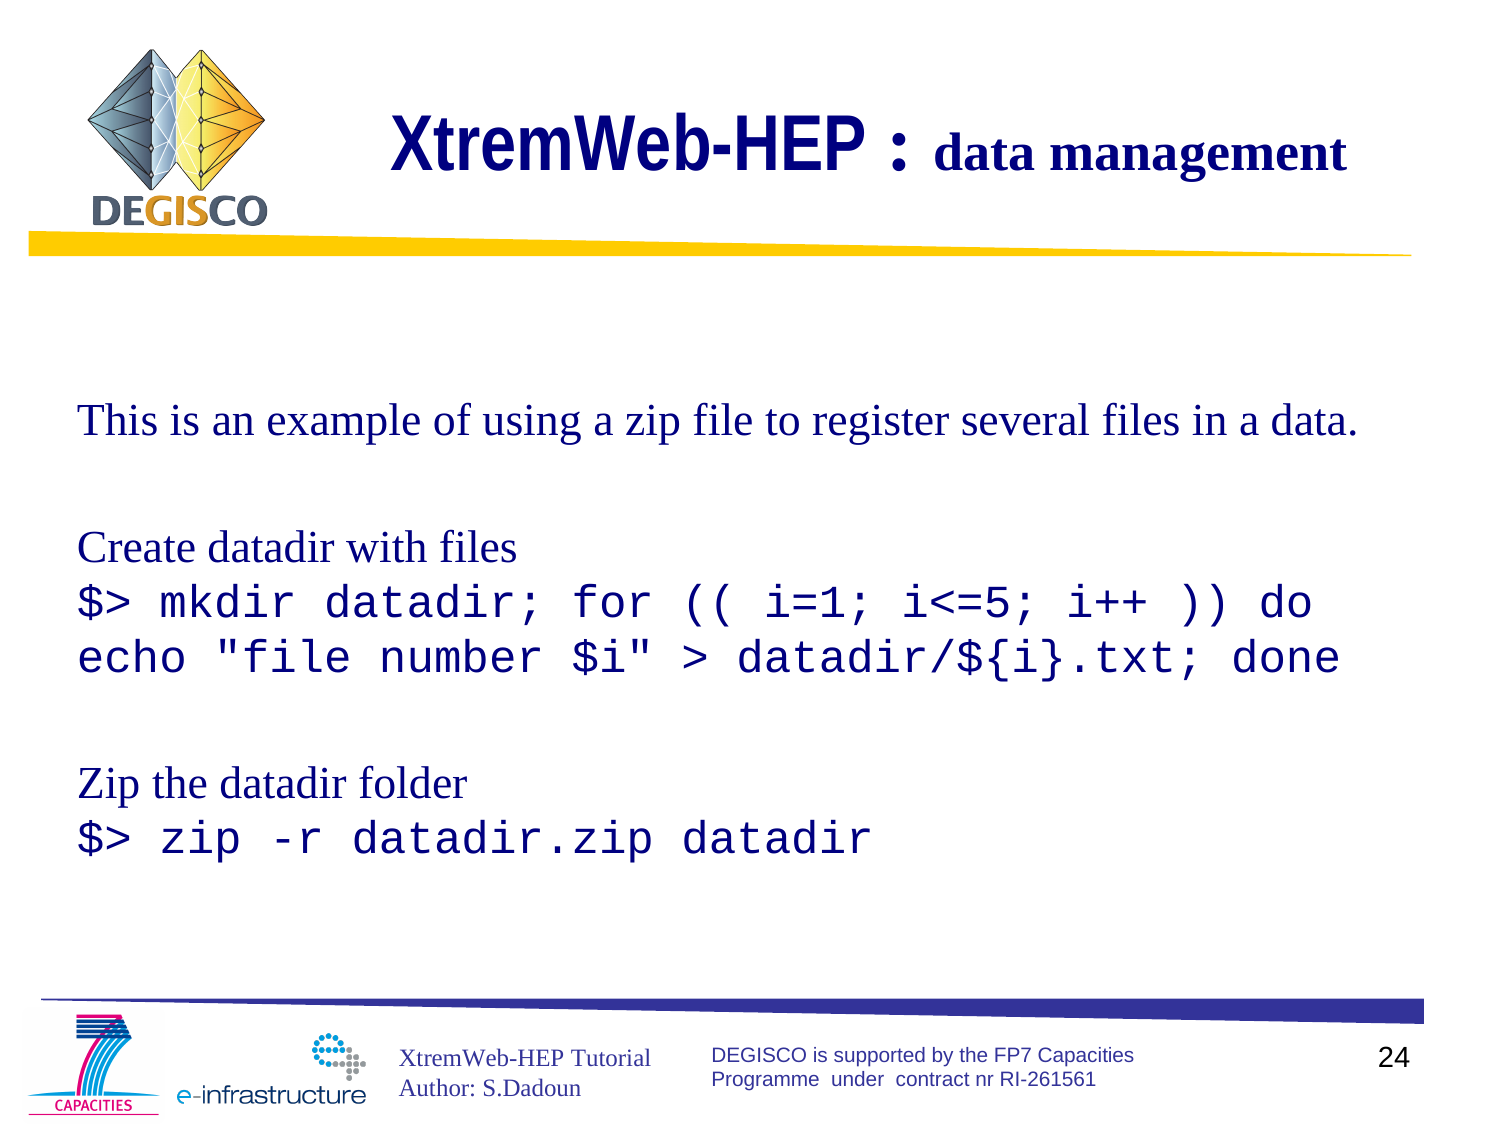

XtremWeb-HEP : data management
# This is an example of using a zip file to register several files in a data.
Create datadir with files
$> mkdir datadir; for (( i=1; i<=5; i++ )) do echo "file number $i" > datadir/${i}.txt; done
Zip the datadir folder
$> zip -r datadir.zip datadir